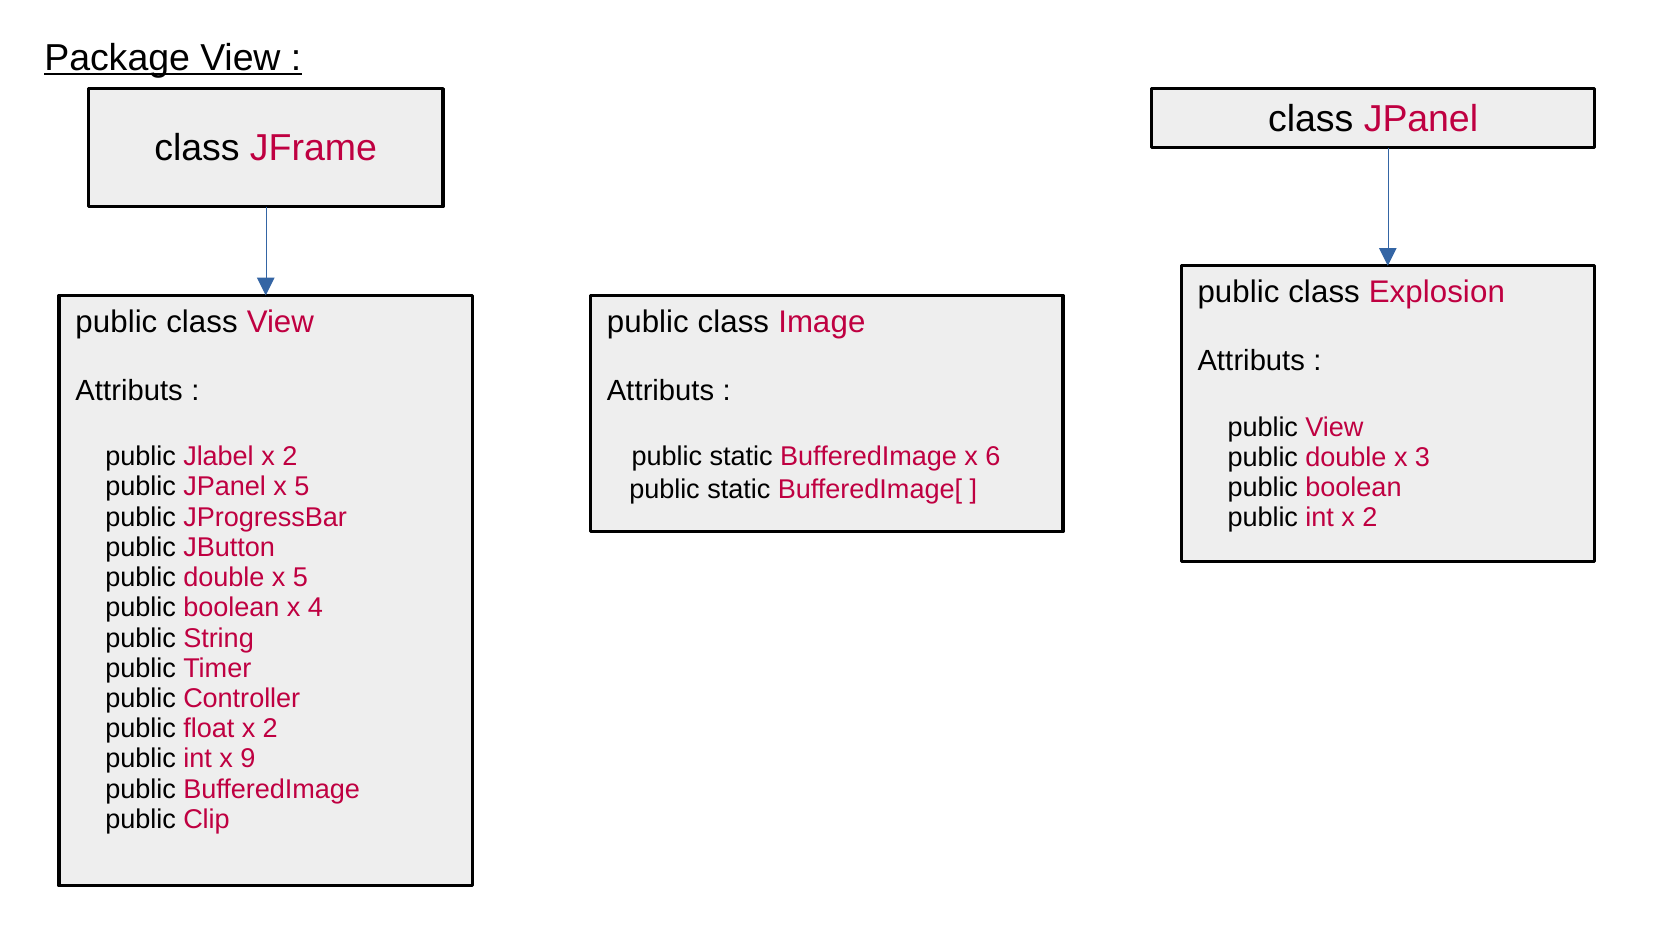

Package View :
class JFrame
class JPanel
public class Explosion
Attributs :
 public View
 public double x 3
 public boolean
 public int x 2
public class View
Attributs :
 public Jlabel x 2
 public JPanel x 5
 public JProgressBar
 public JButton
 public double x 5
 public boolean x 4
 public String
 public Timer
 public Controller
 public float x 2
 public int x 9
 public BufferedImage
 public Clip
public class Image
Attributs :
 public static BufferedImage x 6
 public static BufferedImage[ ]